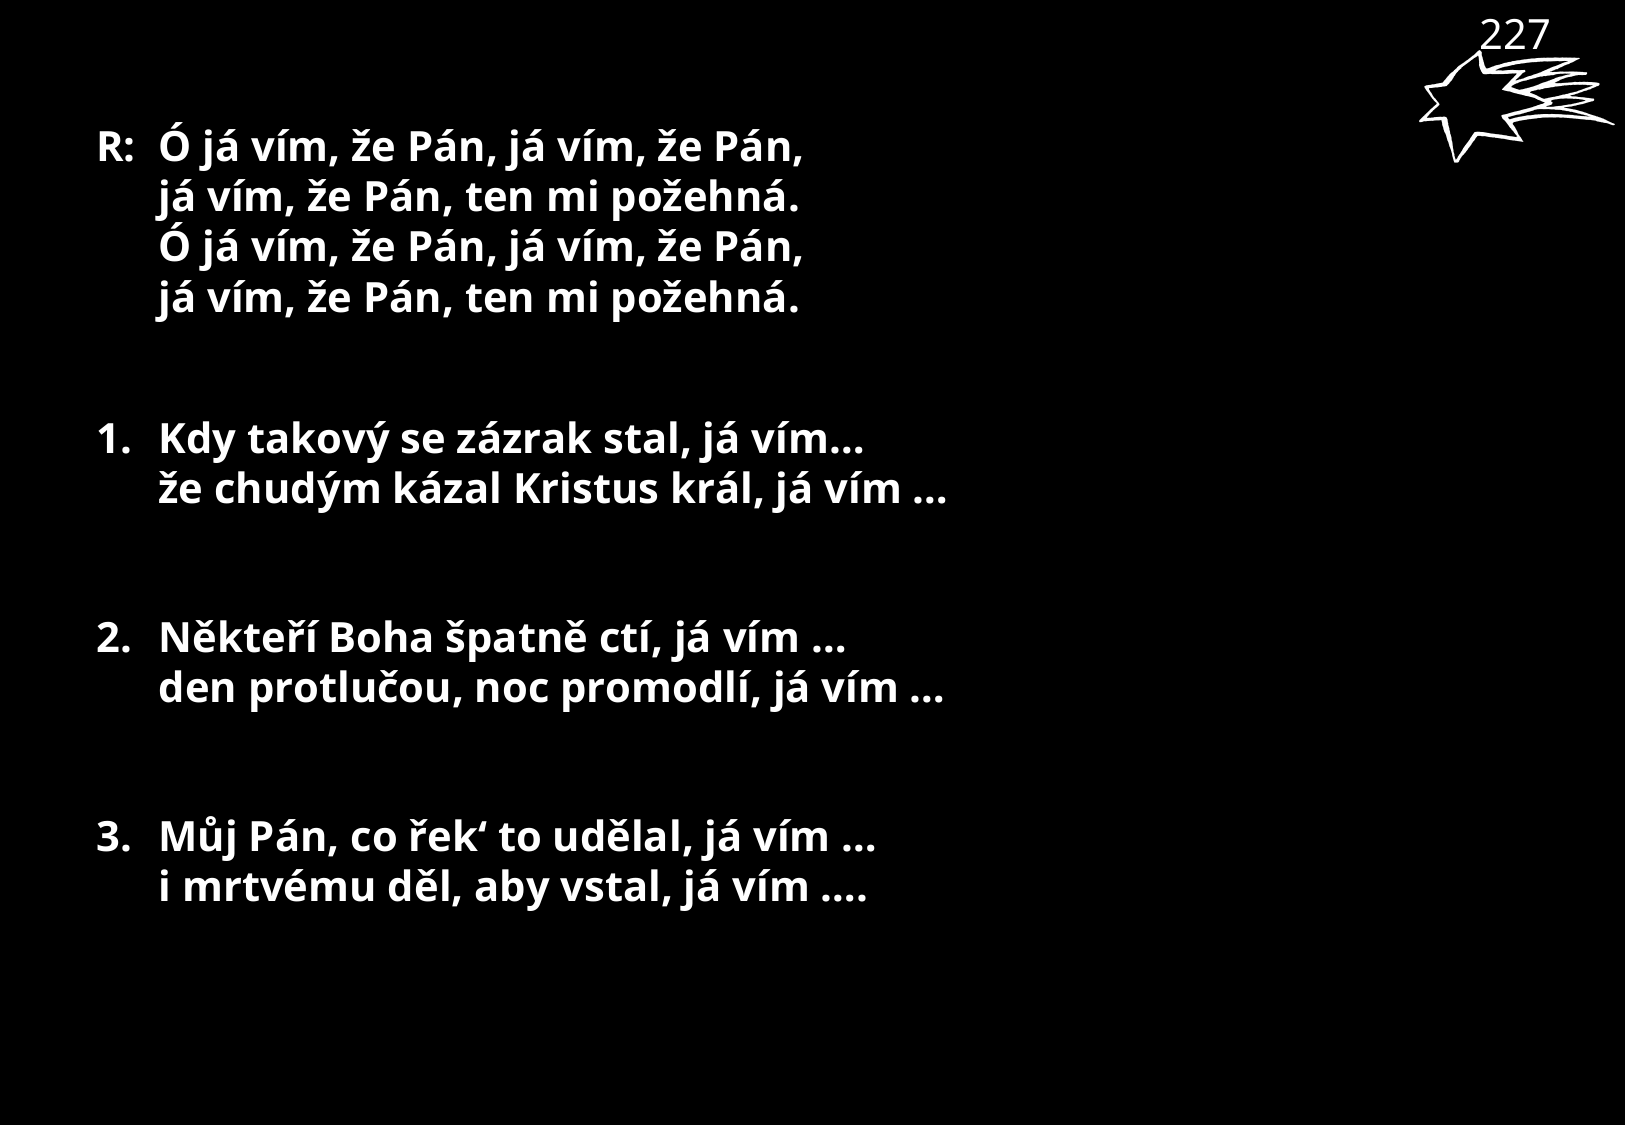

227
# R:	Ó já vím, že Pán, já vím, že Pán, já vím, že Pán, ten mi požehná. Ó já vím, že Pán, já vím, že Pán, já vím, že Pán, ten mi požehná.
Kdy takový se zázrak stal, já vím…
že chudým kázal Kristus král, já vím …
Někteří Boha špatně ctí, já vím …
den protlučou, noc promodlí, já vím …
Můj Pán, co řek‘ to udělal, já vím …
i mrtvému děl, aby vstal, já vím ….